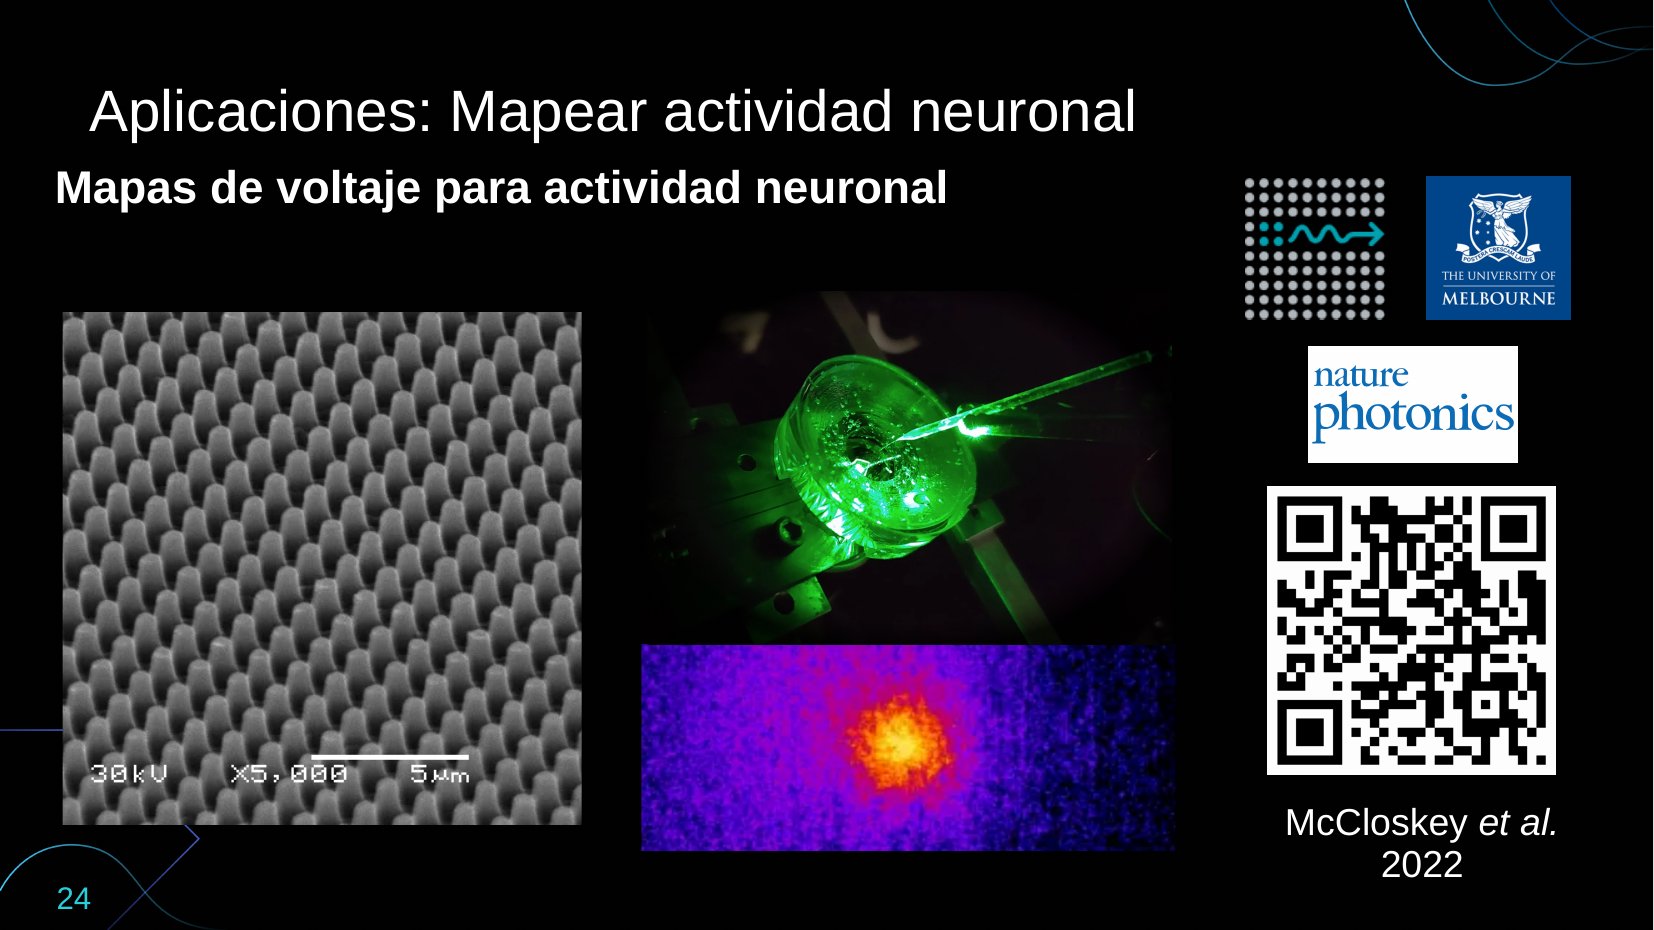

Aplicaciones: Mapear actividad neuronal
Mapas de voltaje para actividad neuronal
McCloskey et al.
2022